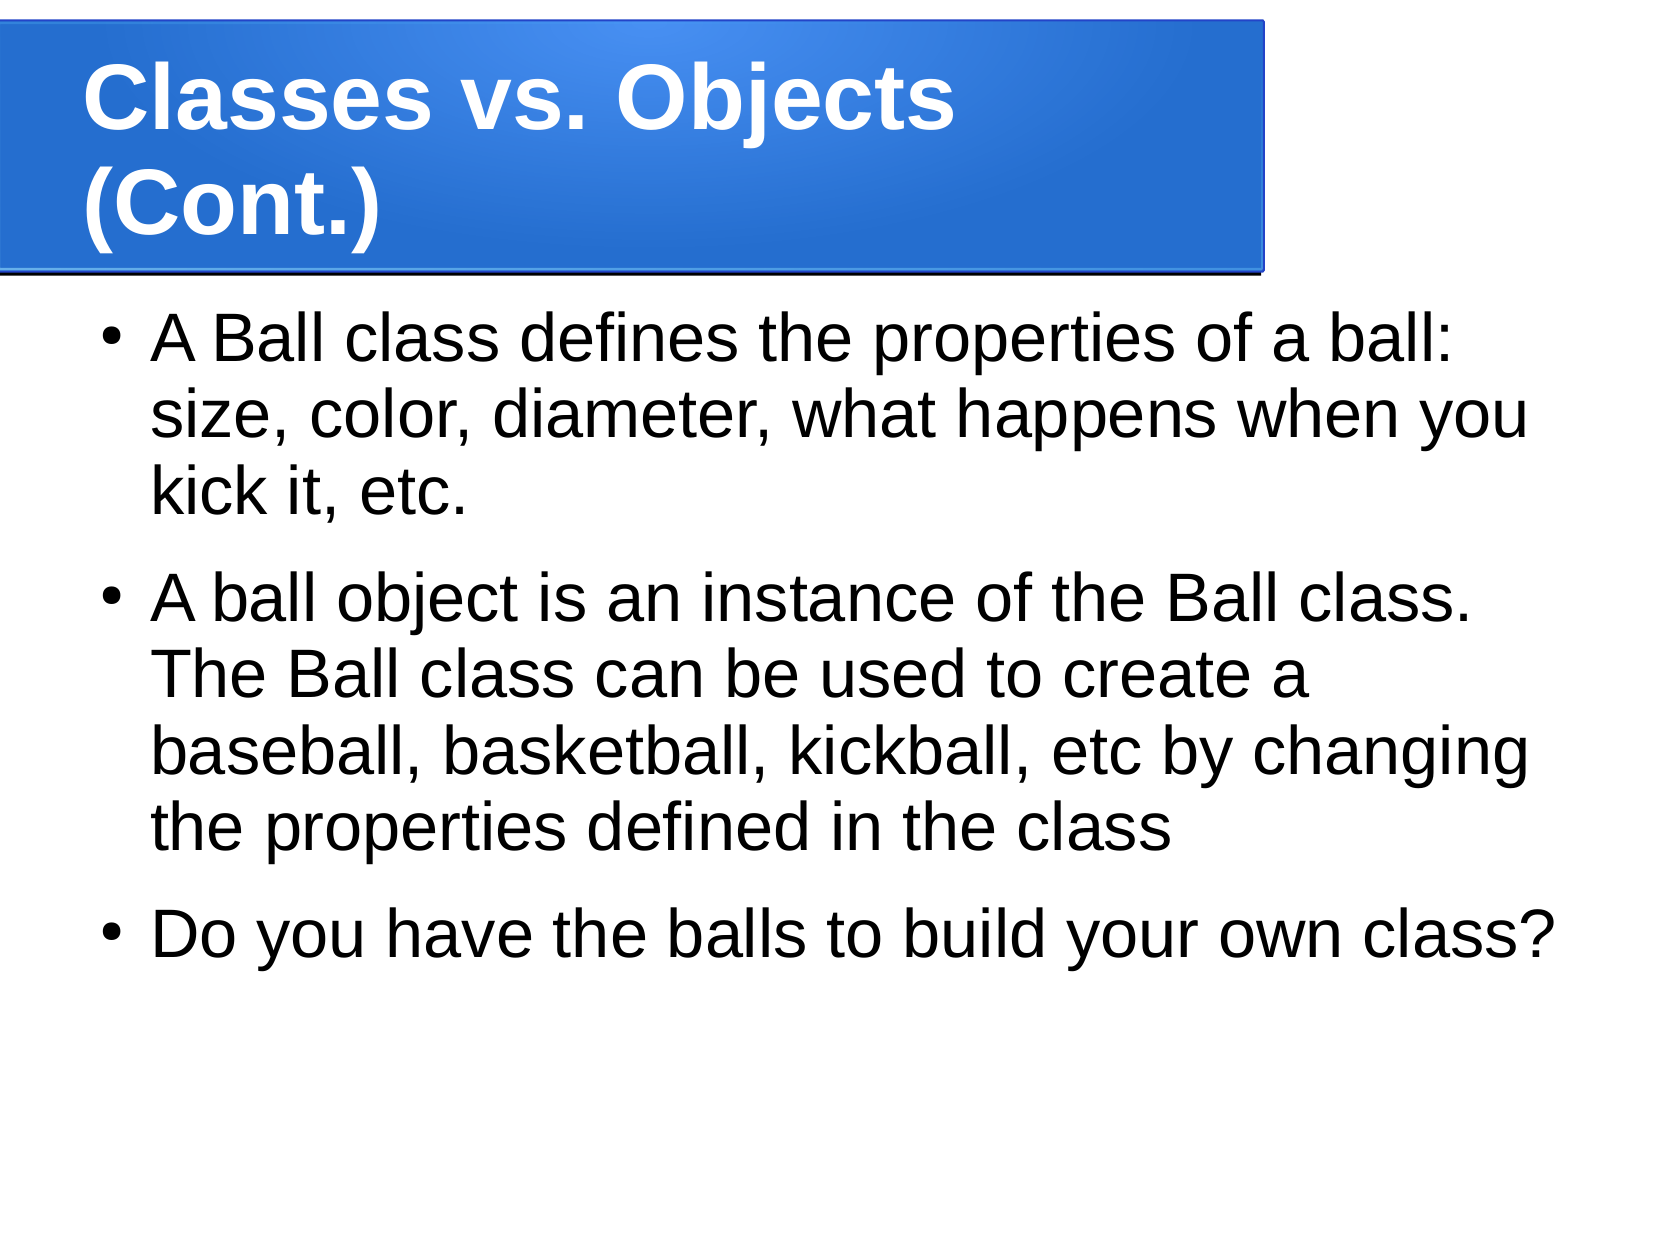

# Classes vs. Objects (Cont.)
A Ball class defines the properties of a ball: size, color, diameter, what happens when you kick it, etc.
A ball object is an instance of the Ball class. The Ball class can be used to create a baseball, basketball, kickball, etc by changing the properties defined in the class
Do you have the balls to build your own class?